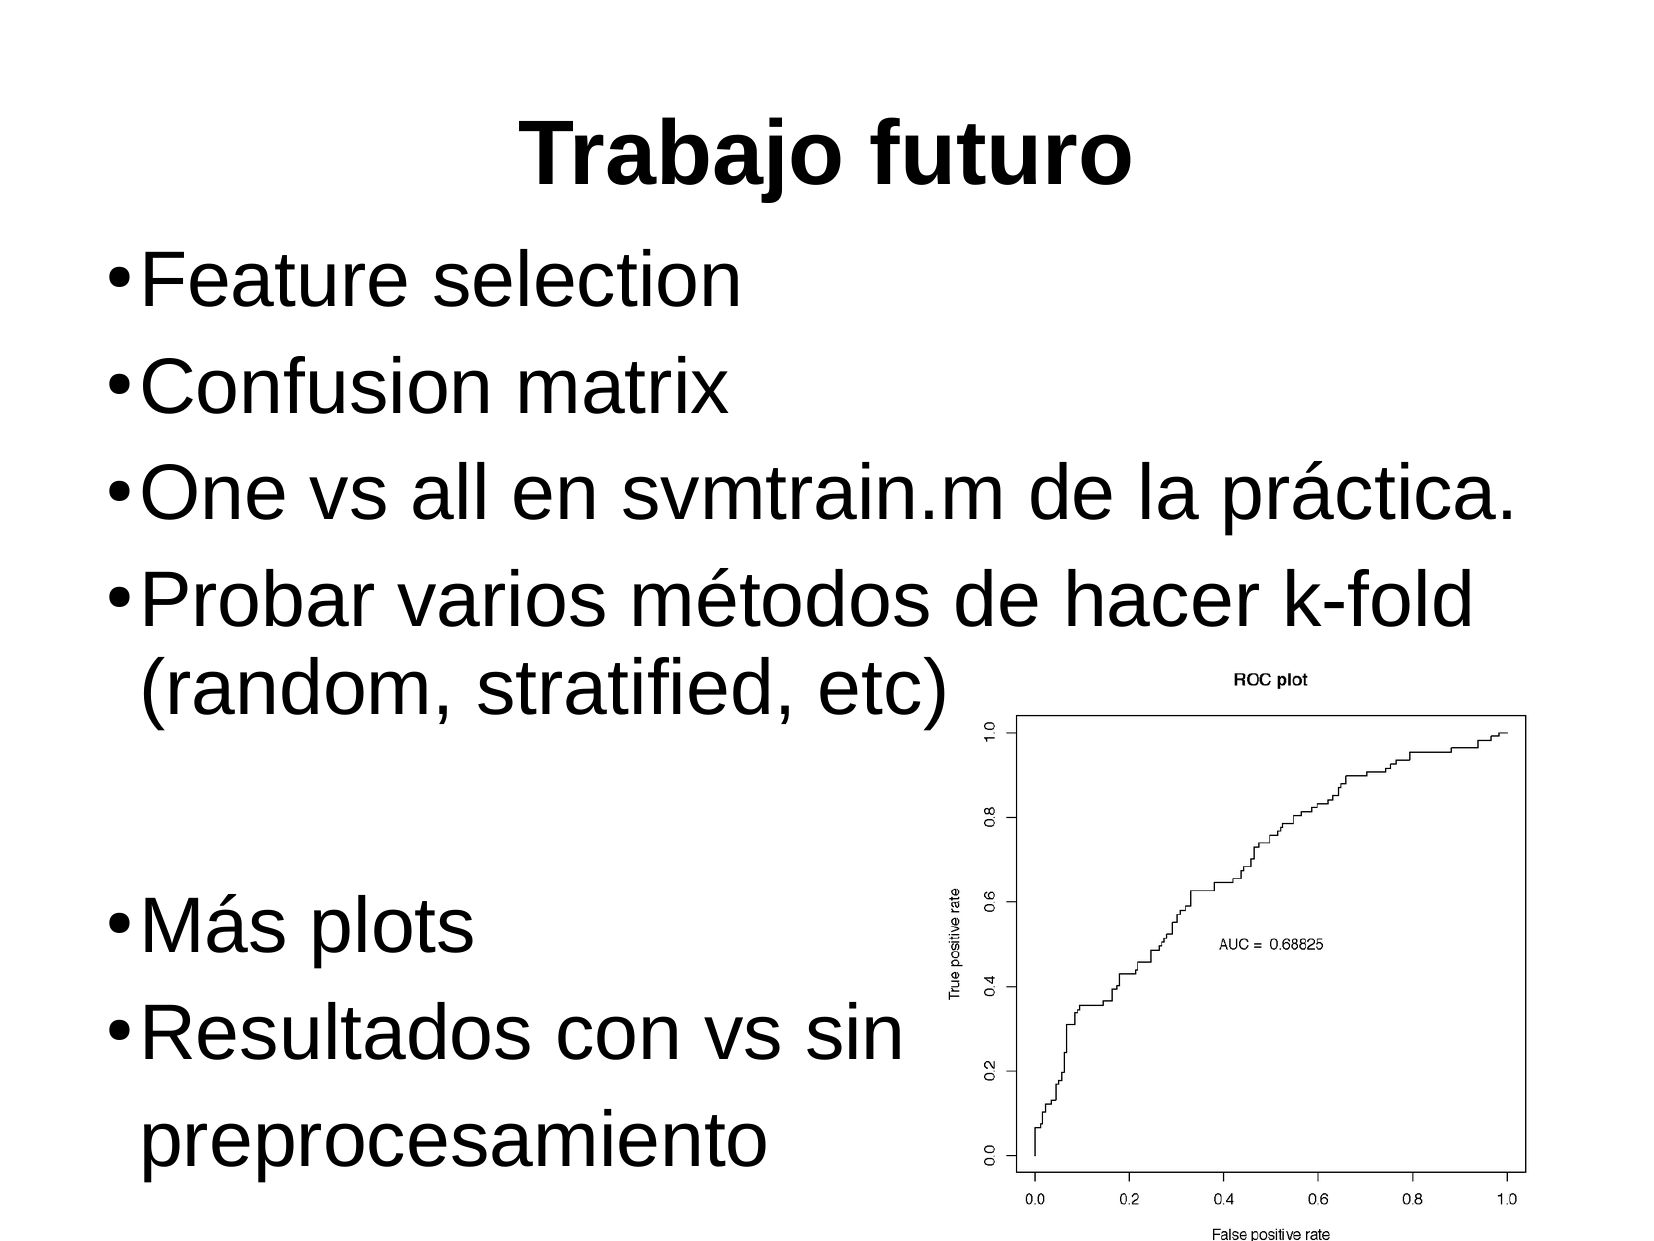

Trabajo futuro
# Feature selection
Confusion matrix
One vs all en svmtrain.m de la práctica.
Probar varios métodos de hacer k-fold (random, stratified, etc)
Más plots
Resultados con vs sin
preprocesamiento